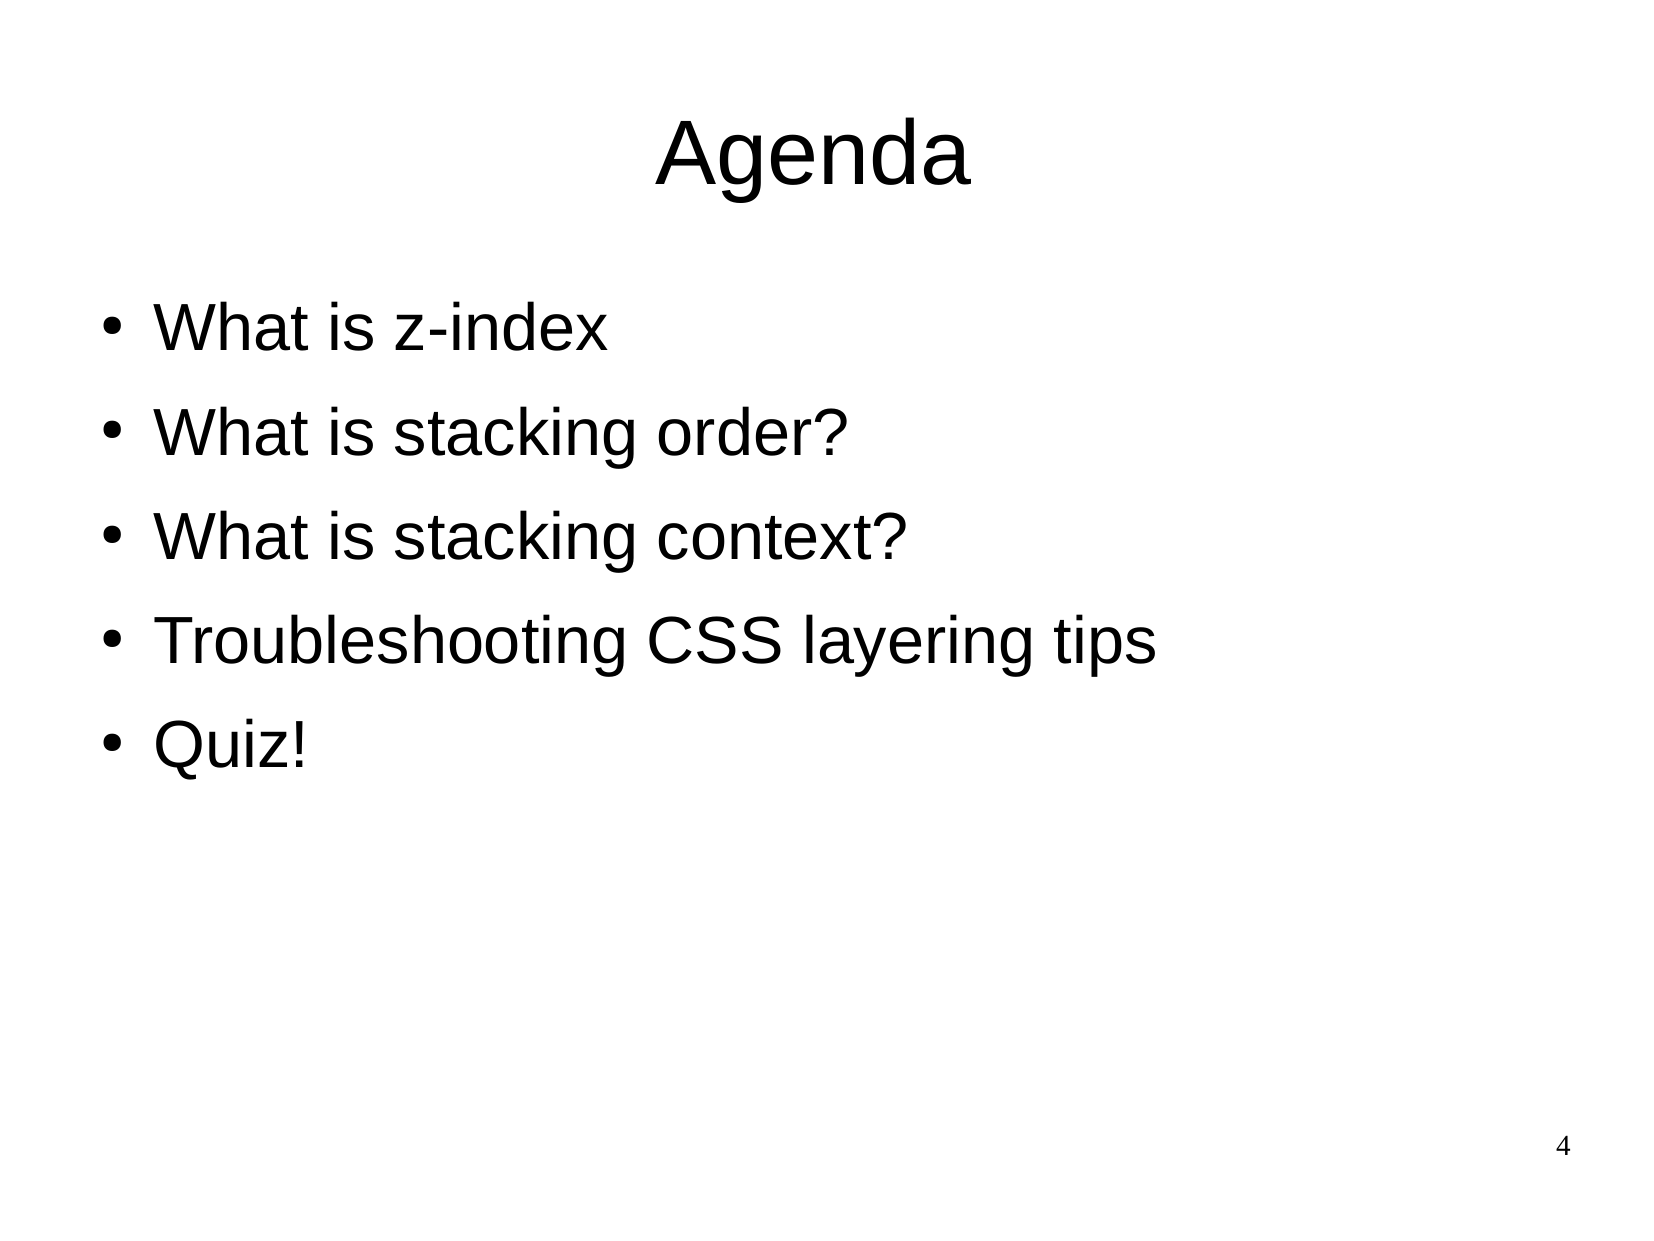

# Agenda
What is z-index
What is stacking order?
What is stacking context?
Troubleshooting CSS layering tips
Quiz!
4